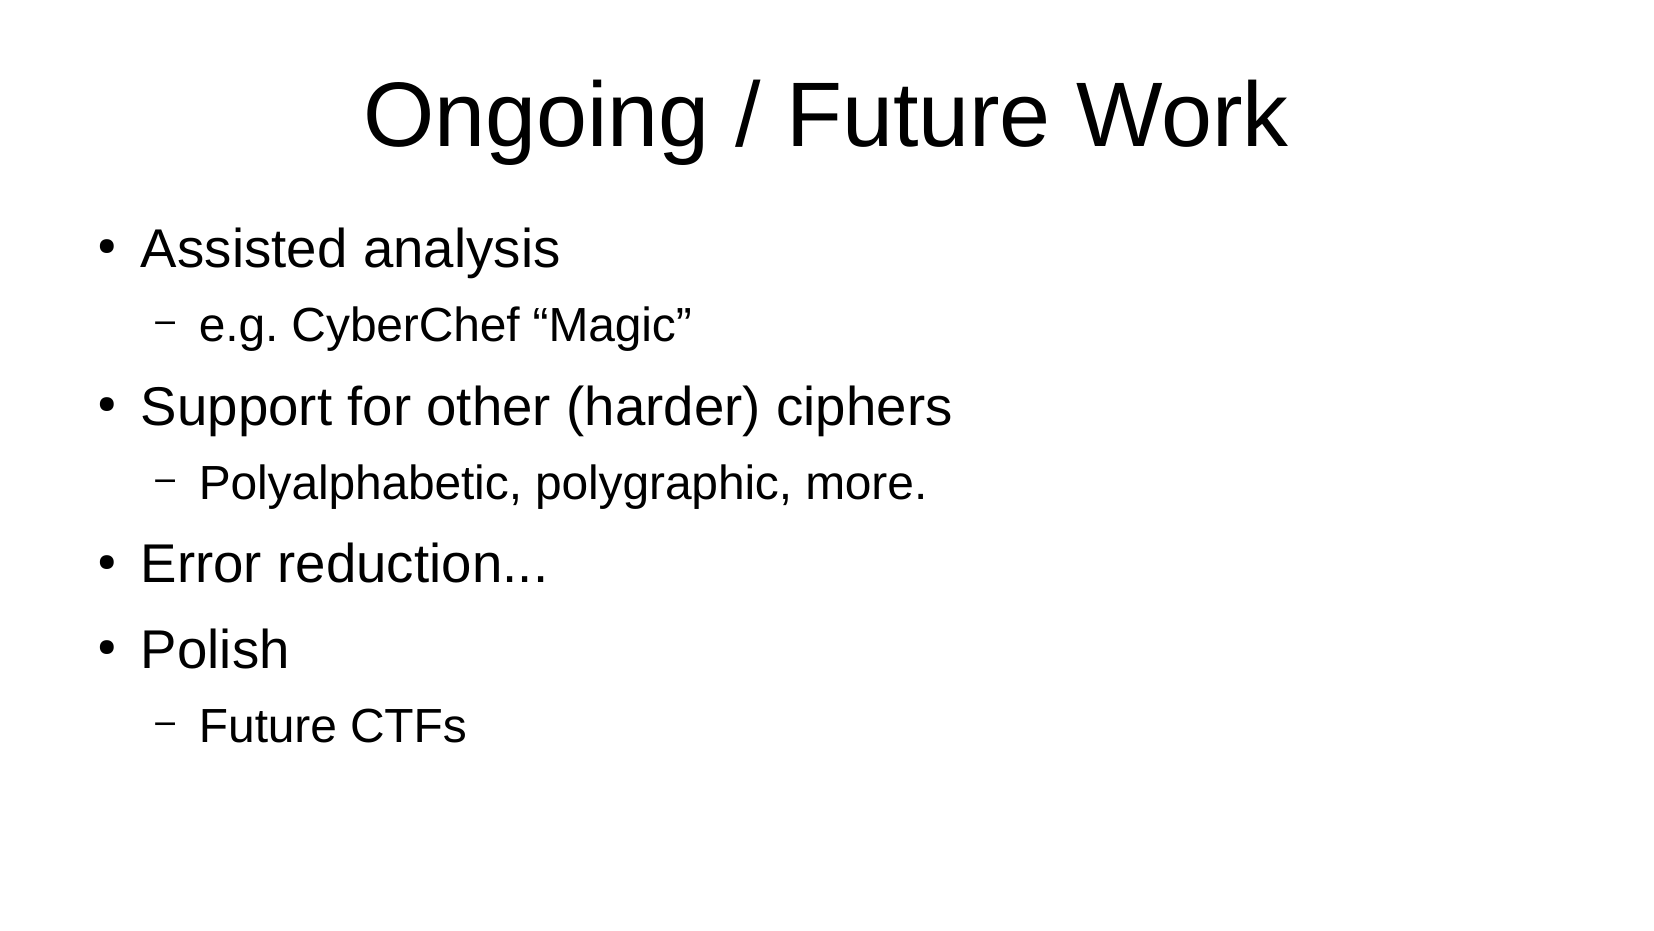

# Ongoing / Future Work
Assisted analysis
e.g. CyberChef “Magic”
Support for other (harder) ciphers
Polyalphabetic, polygraphic, more.
Error reduction...
Polish
Future CTFs